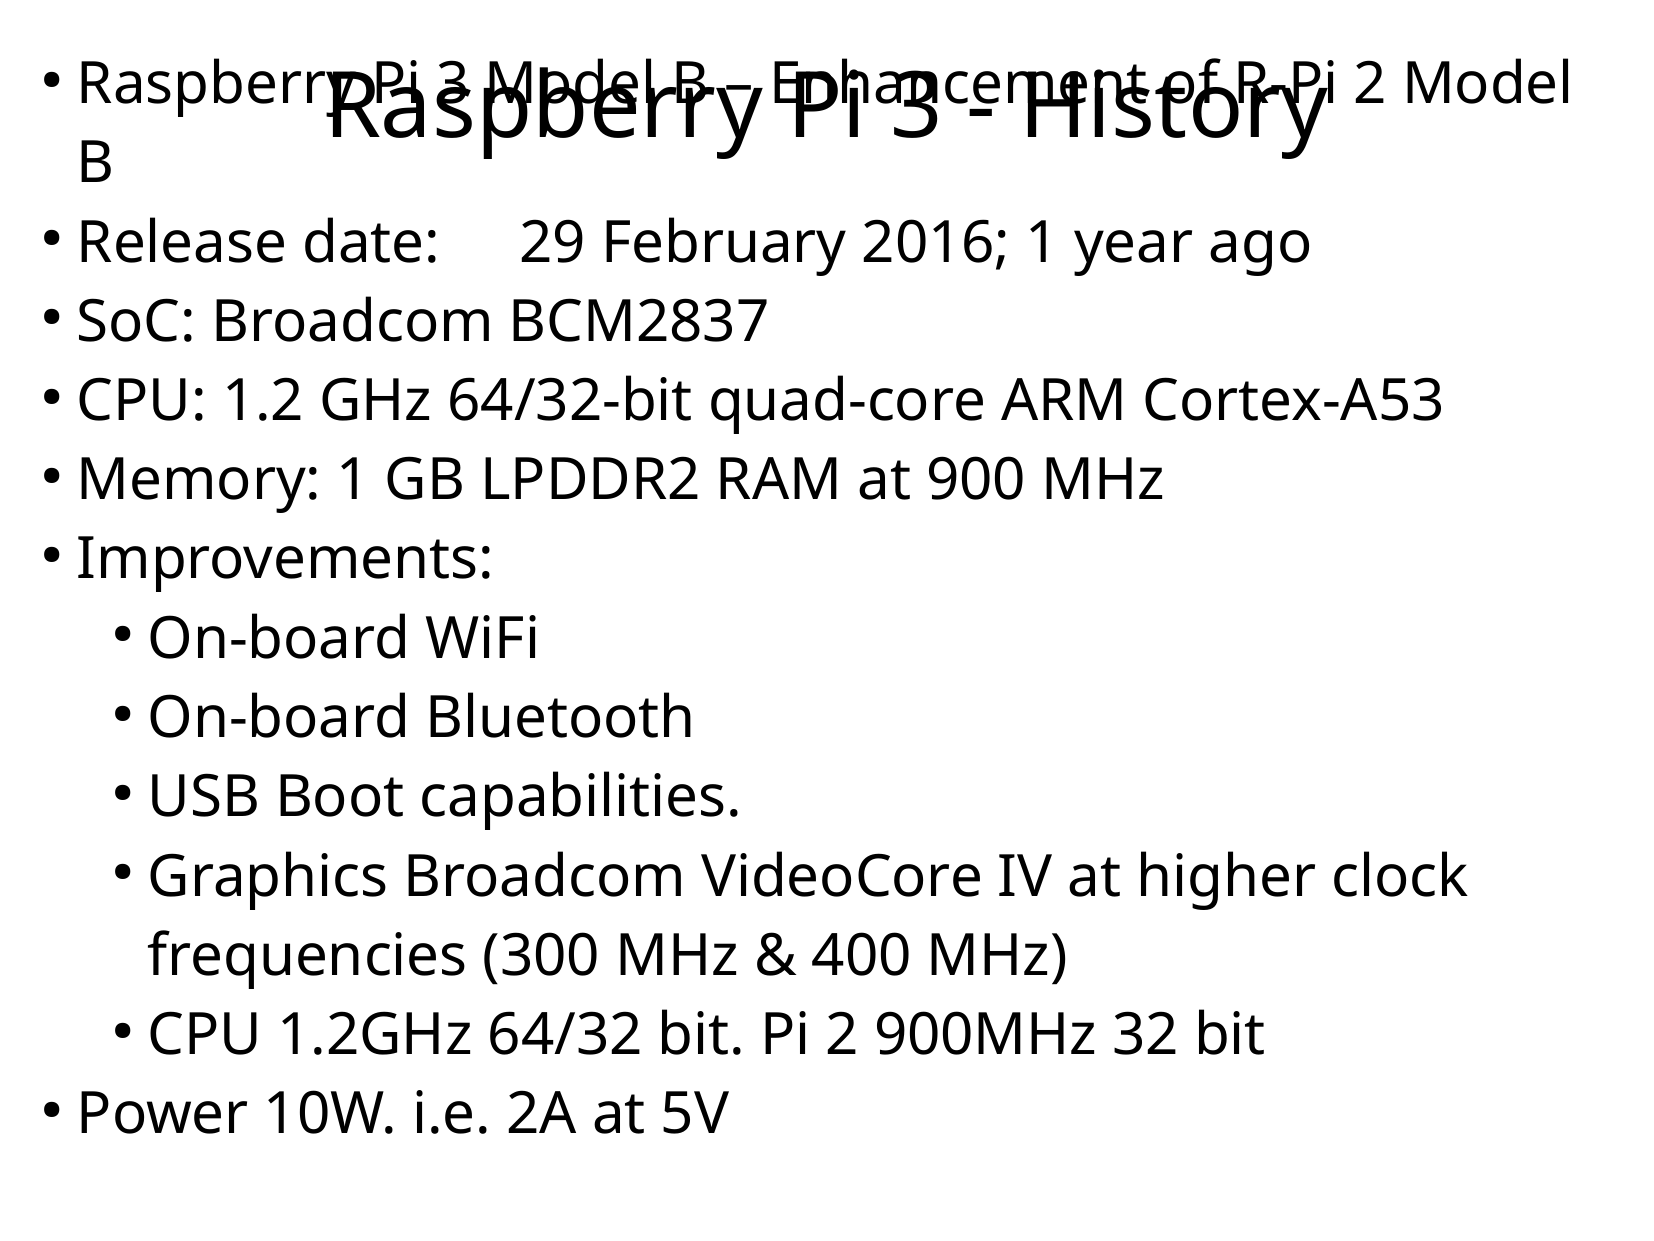

# Raspberry Pi 3 - History
Raspberry Pi 3 Model B – Enhancement of R-Pi 2 Model B
Release date: 	29 February 2016; 1 year ago
SoC: Broadcom BCM2837
CPU: 1.2 GHz 64/32-bit quad-core ARM Cortex-A53
Memory: 1 GB LPDDR2 RAM at 900 MHz
Improvements:
On-board WiFi
On-board Bluetooth
USB Boot capabilities.
Graphics Broadcom VideoCore IV at higher clock frequencies (300 MHz & 400 MHz)
CPU 1.2GHz 64/32 bit. Pi 2 900MHz 32 bit
Power 10W. i.e. 2A at 5V
Latest: 28 February 2017, the Raspberry PI Zero W